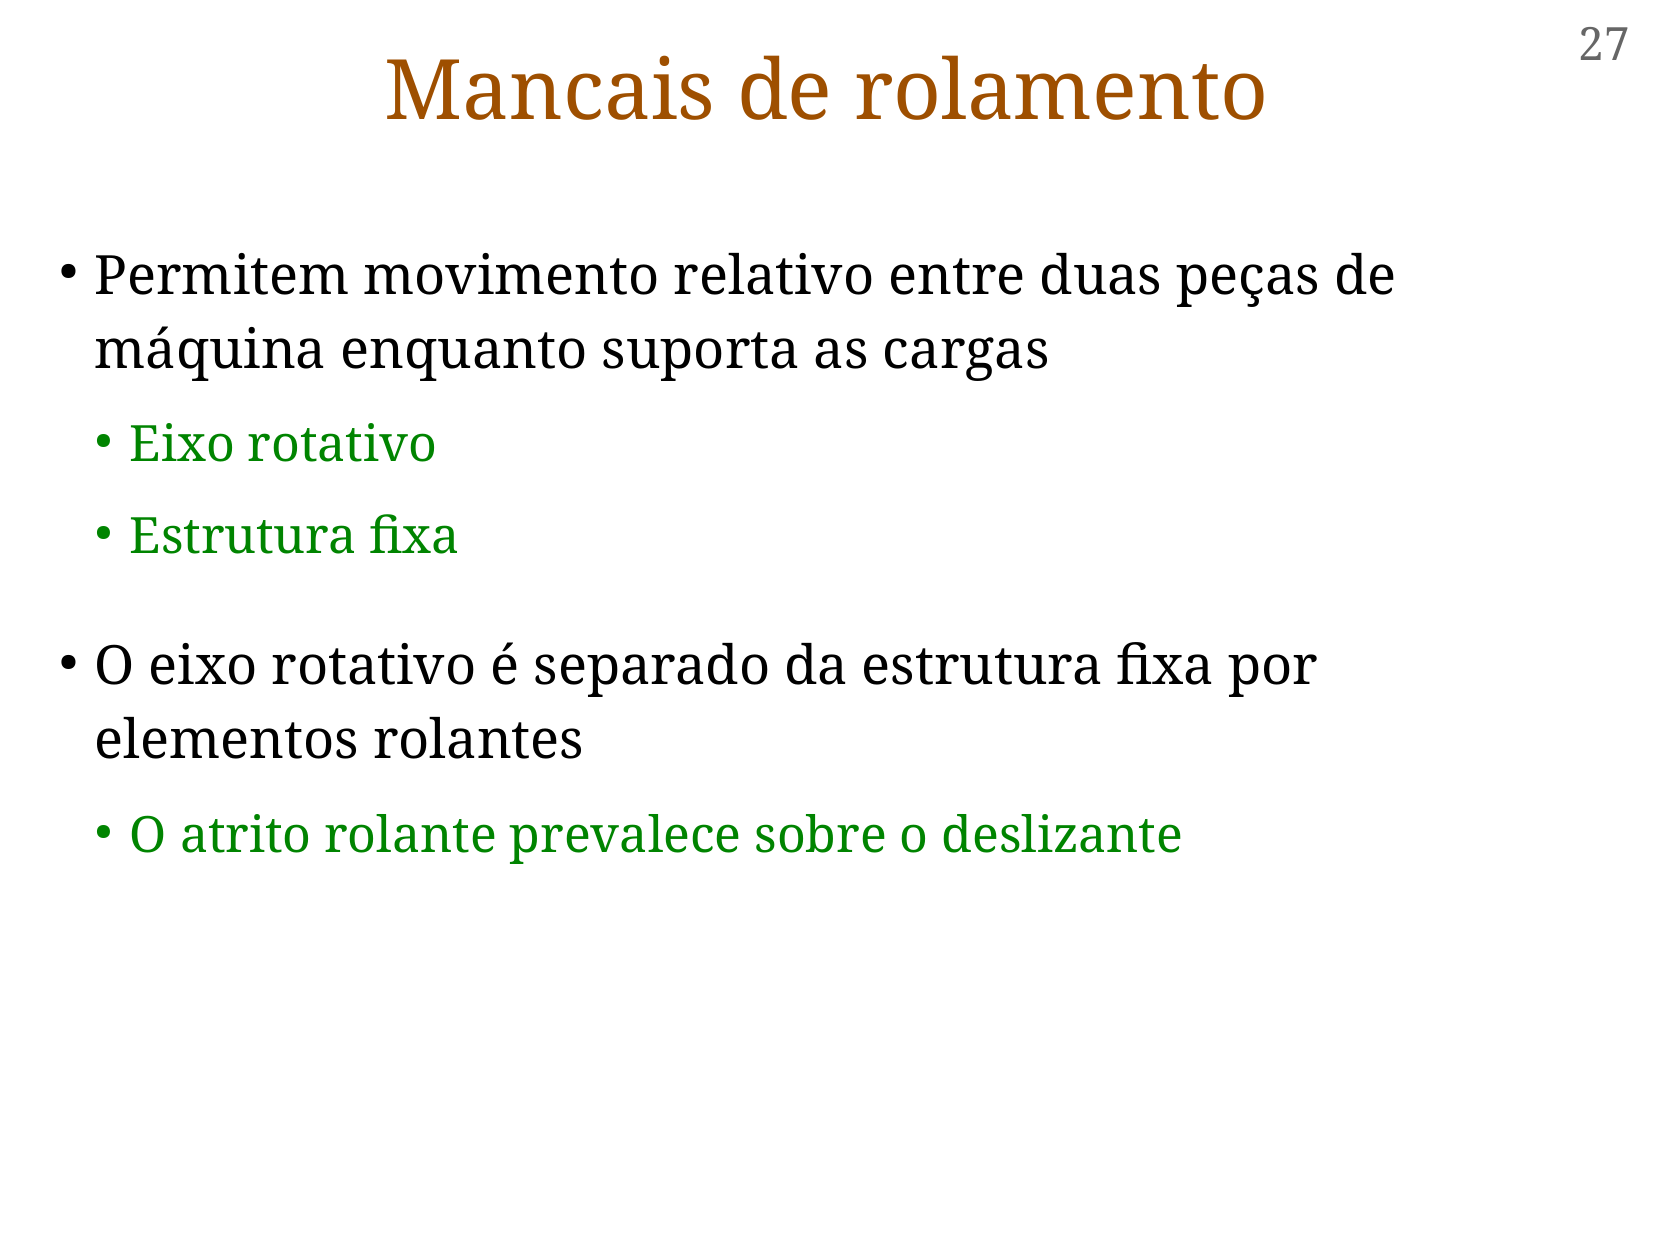

27
# Mancais de rolamento
Permitem movimento relativo entre duas peças de máquina enquanto suporta as cargas
Eixo rotativo
Estrutura fixa
O eixo rotativo é separado da estrutura fixa por elementos rolantes
O atrito rolante prevalece sobre o deslizante